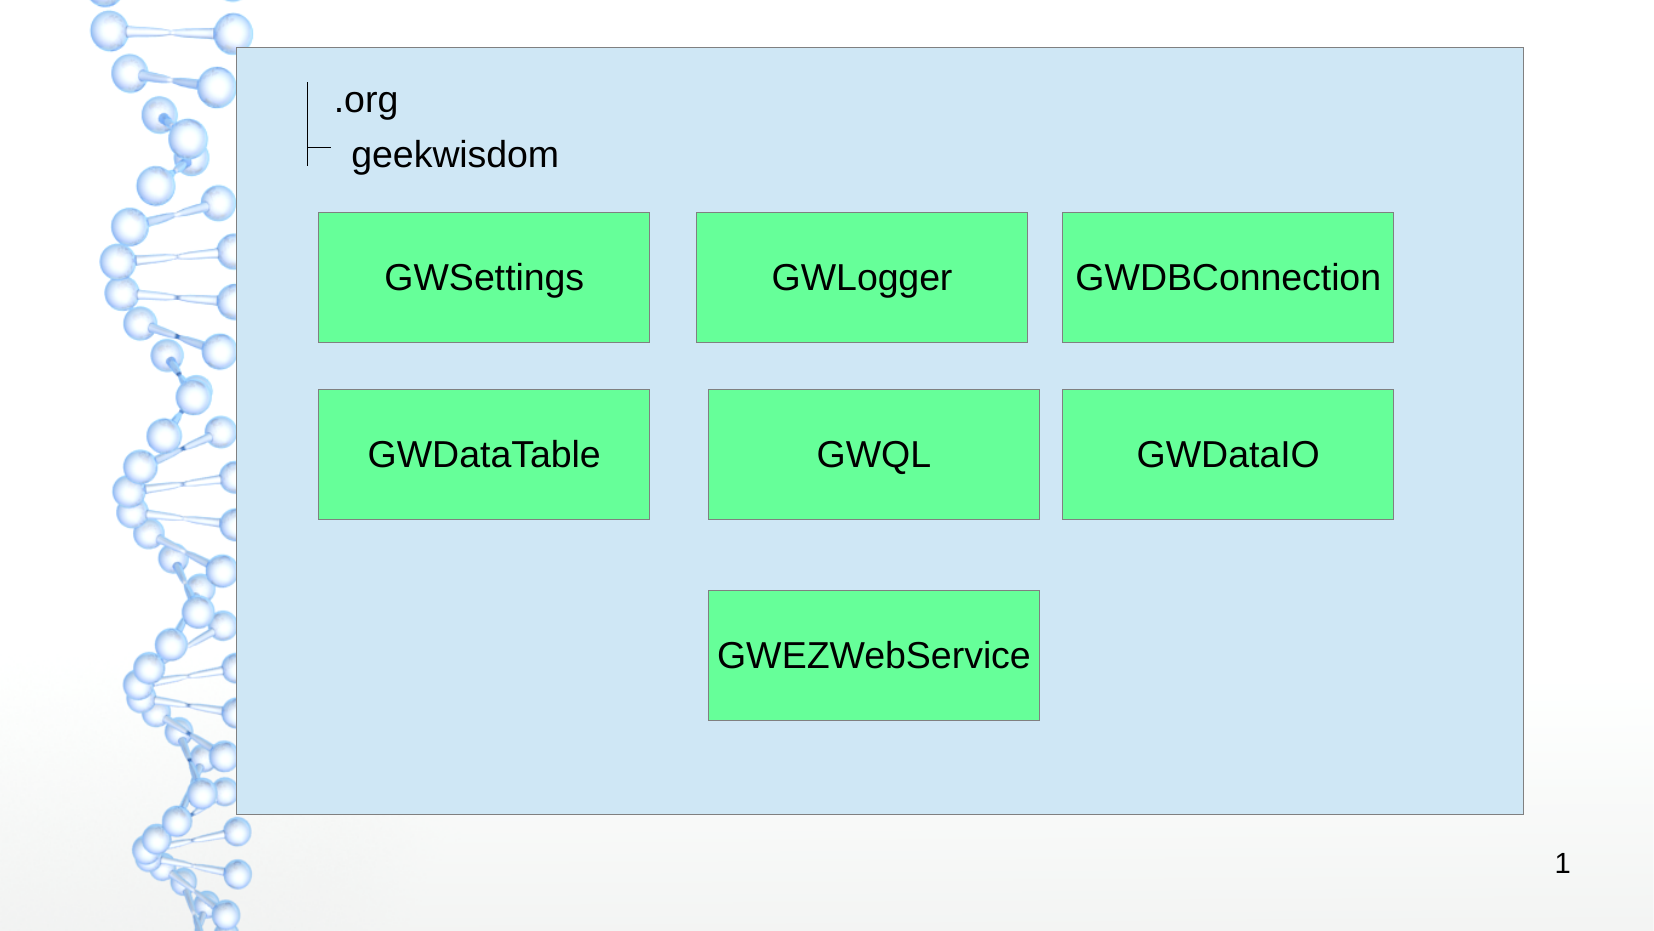

.org
 geekwisdom
GWSettings
GWLogger
GWDBConnection
GWDataTable
GWQL
GWDataIO
GWEZWebService
1